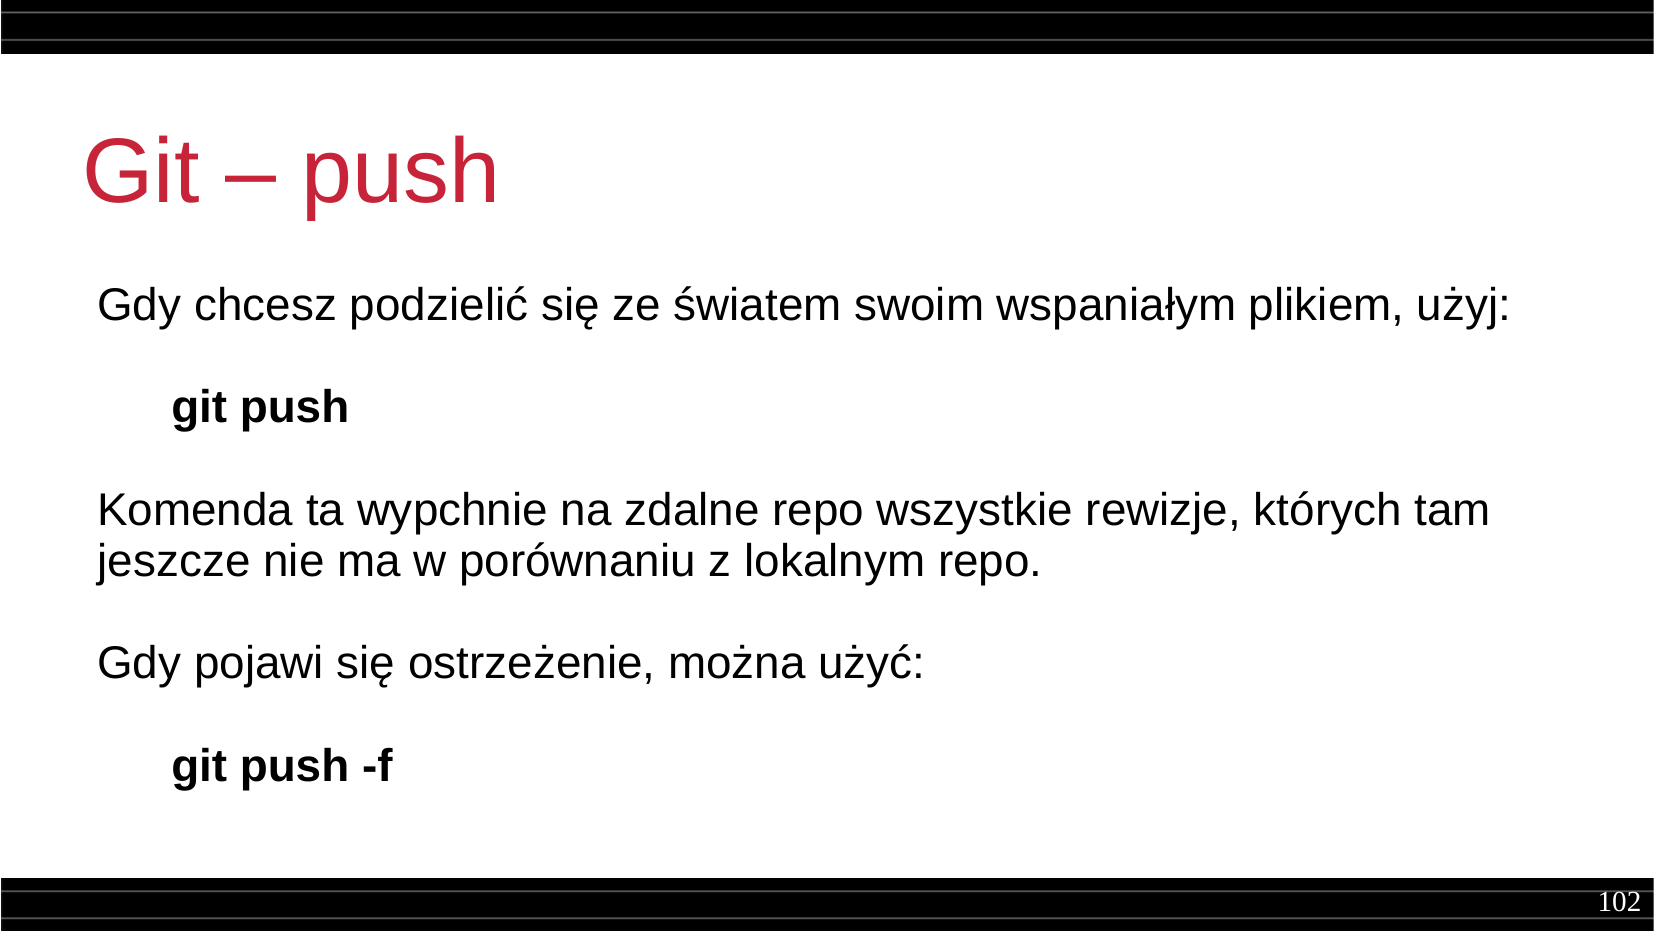

# Git – push
Gdy chcesz podzielić się ze światem swoim wspaniałym plikiem, użyj:
	git push
Komenda ta wypchnie na zdalne repo wszystkie rewizje, których tam jeszcze nie ma w porównaniu z lokalnym repo.
Gdy pojawi się ostrzeżenie, można użyć:
	git push -f